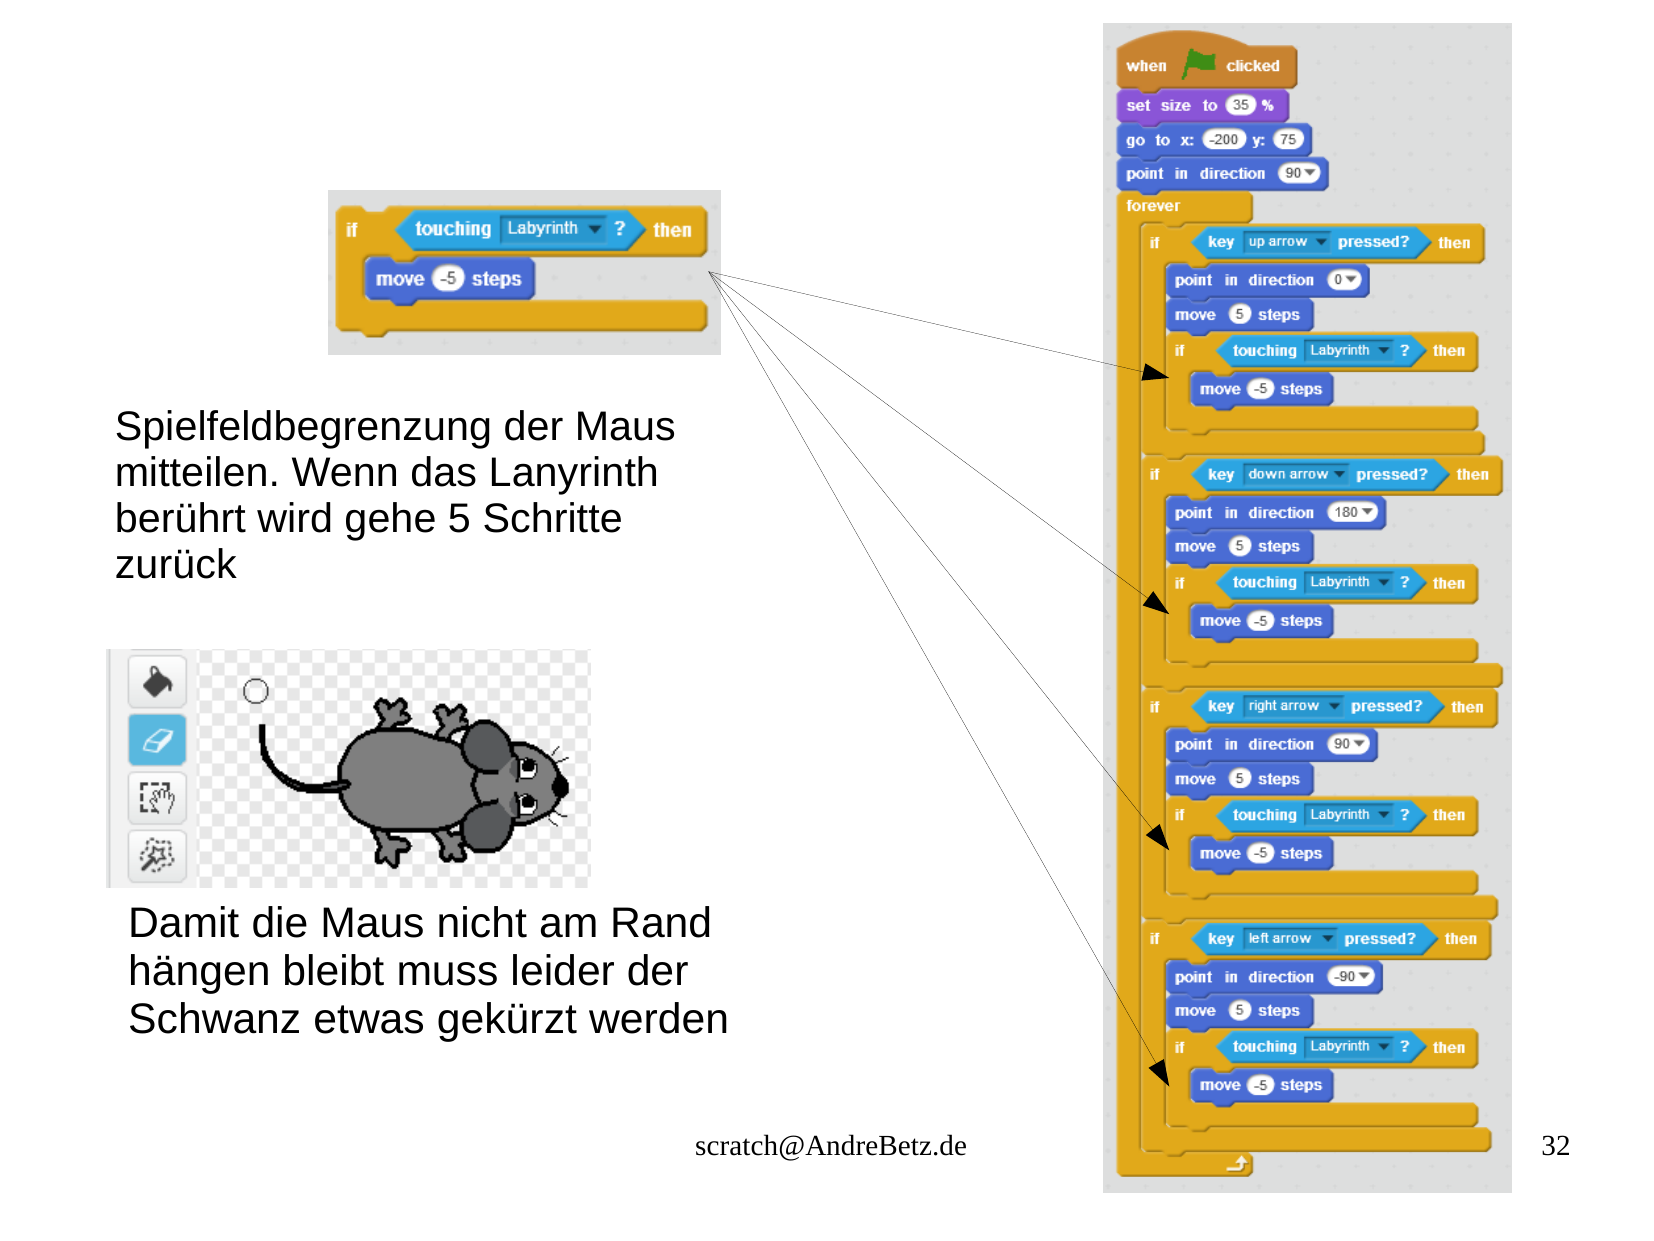

# Spielfeldbegrenzung der Maus mitteilen. Wenn das Lanyrinth berührt wird gehe 5 Schritte zurück
Damit die Maus nicht am Rand hängen bleibt muss leider der Schwanz etwas gekürzt werden
 scratch@AndreBetz.de
32